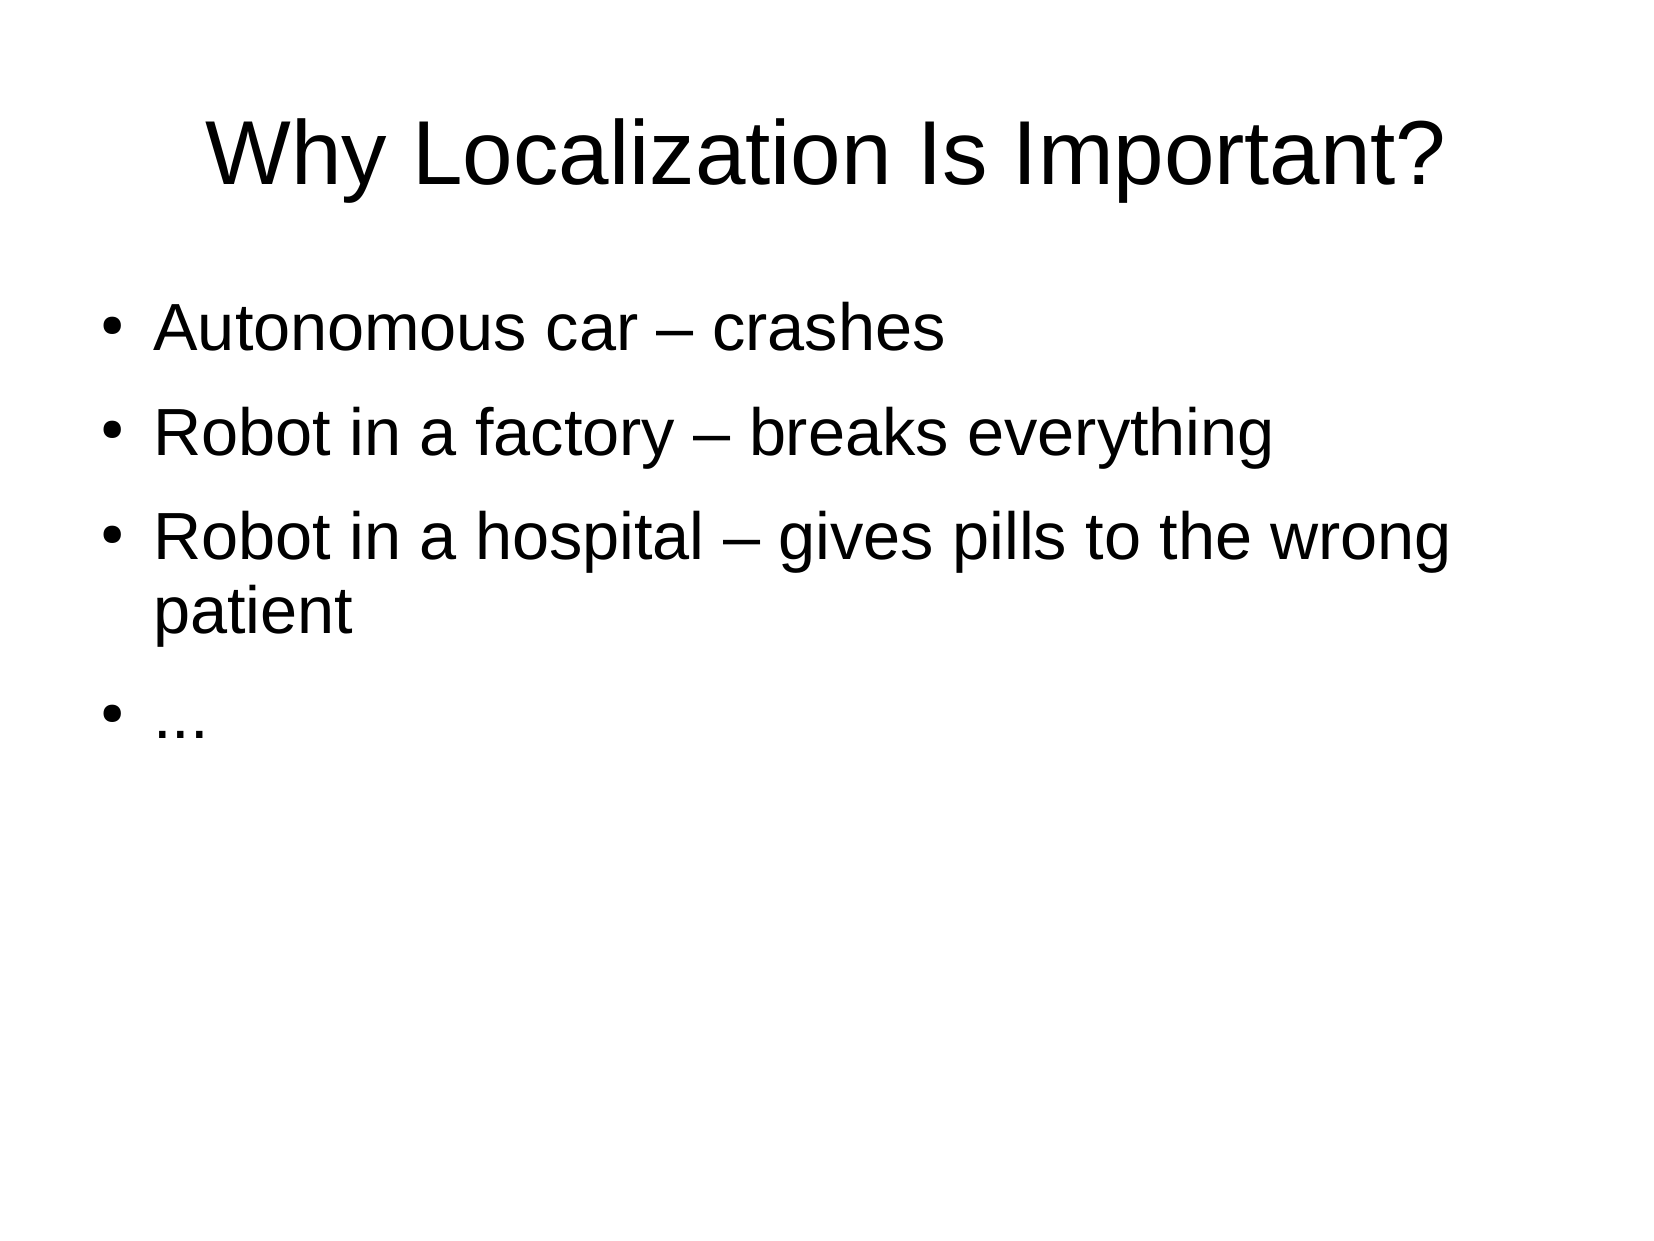

# Why Localization Is Important?
Autonomous car – crashes
Robot in a factory – breaks everything
Robot in a hospital – gives pills to the wrong patient
...